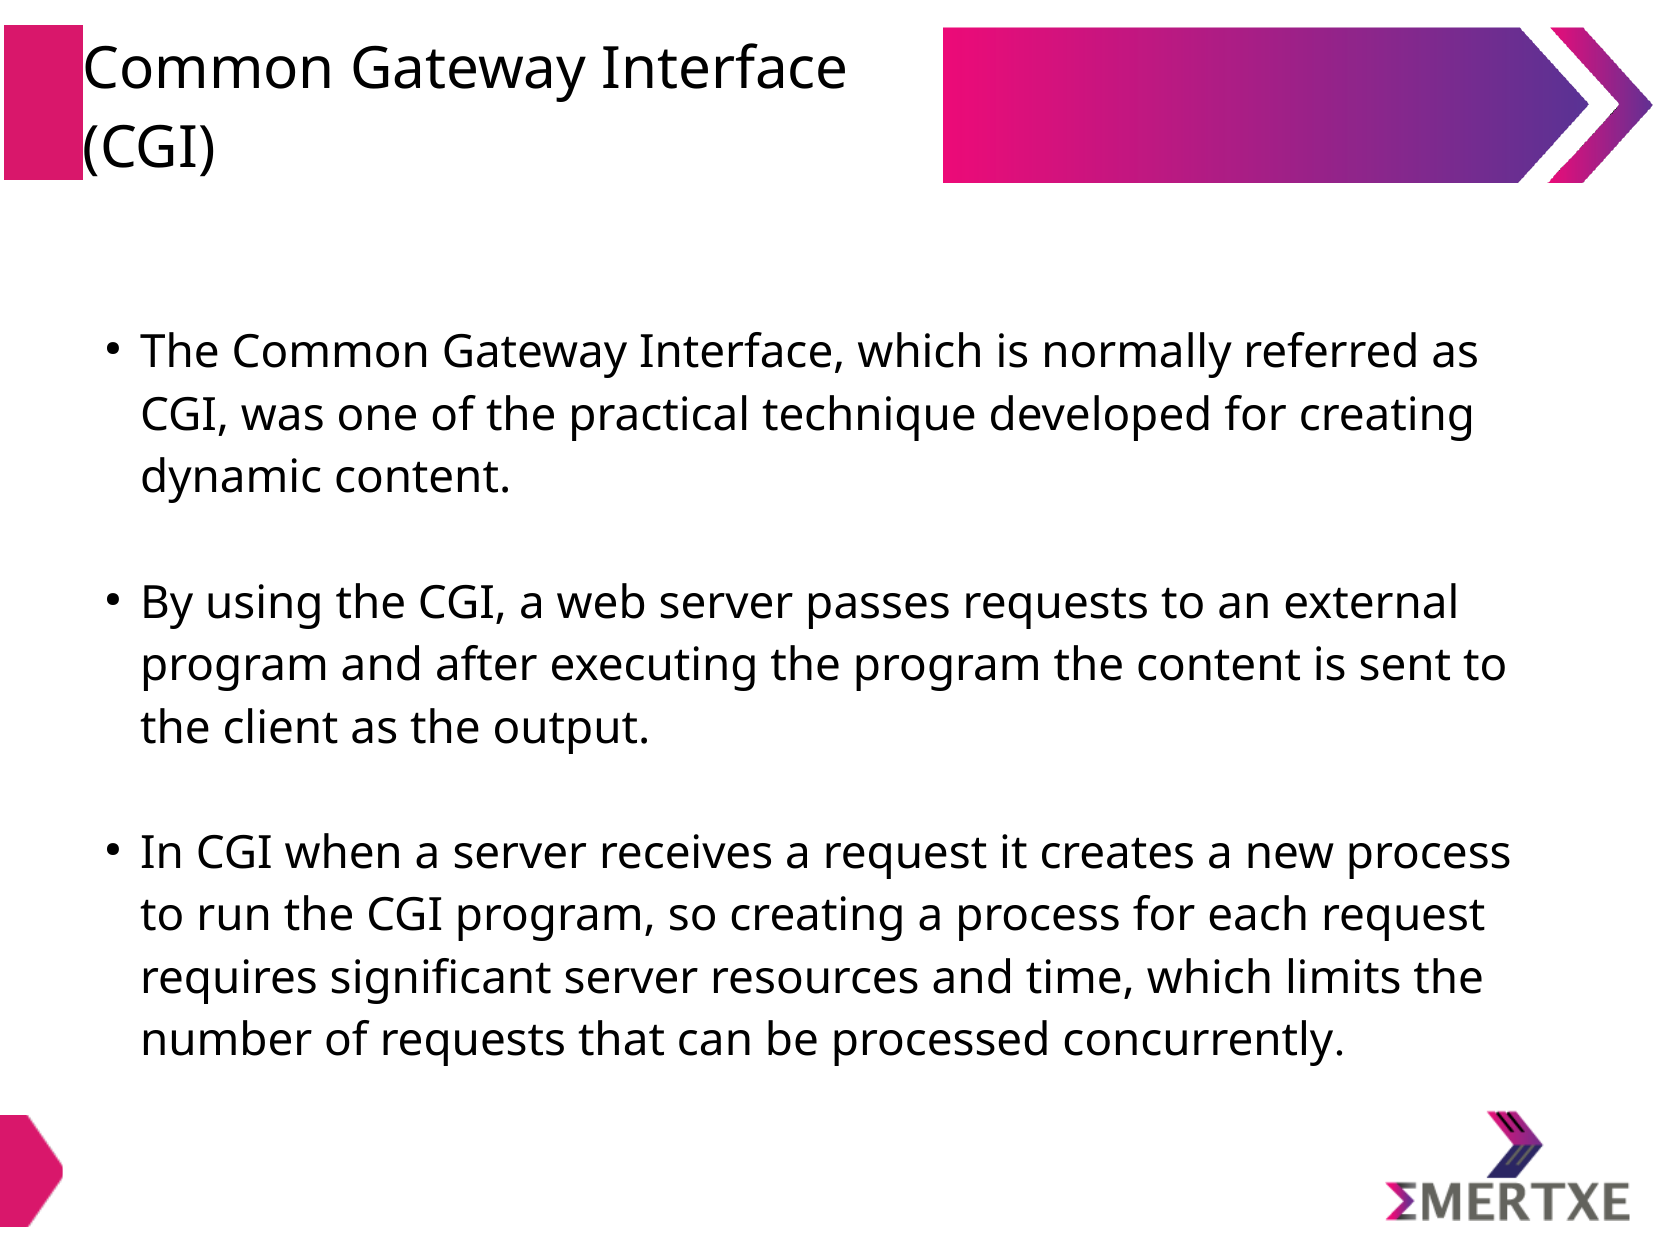

# Common Gateway Interface (CGI)
The Common Gateway Interface, which is normally referred as CGI, was one of the practical technique developed for creating dynamic content.
By using the CGI, a web server passes requests to an external program and after executing the program the content is sent to the client as the output.
In CGI when a server receives a request it creates a new process to run the CGI program, so creating a process for each request requires significant server resources and time, which limits the number of requests that can be processed concurrently.